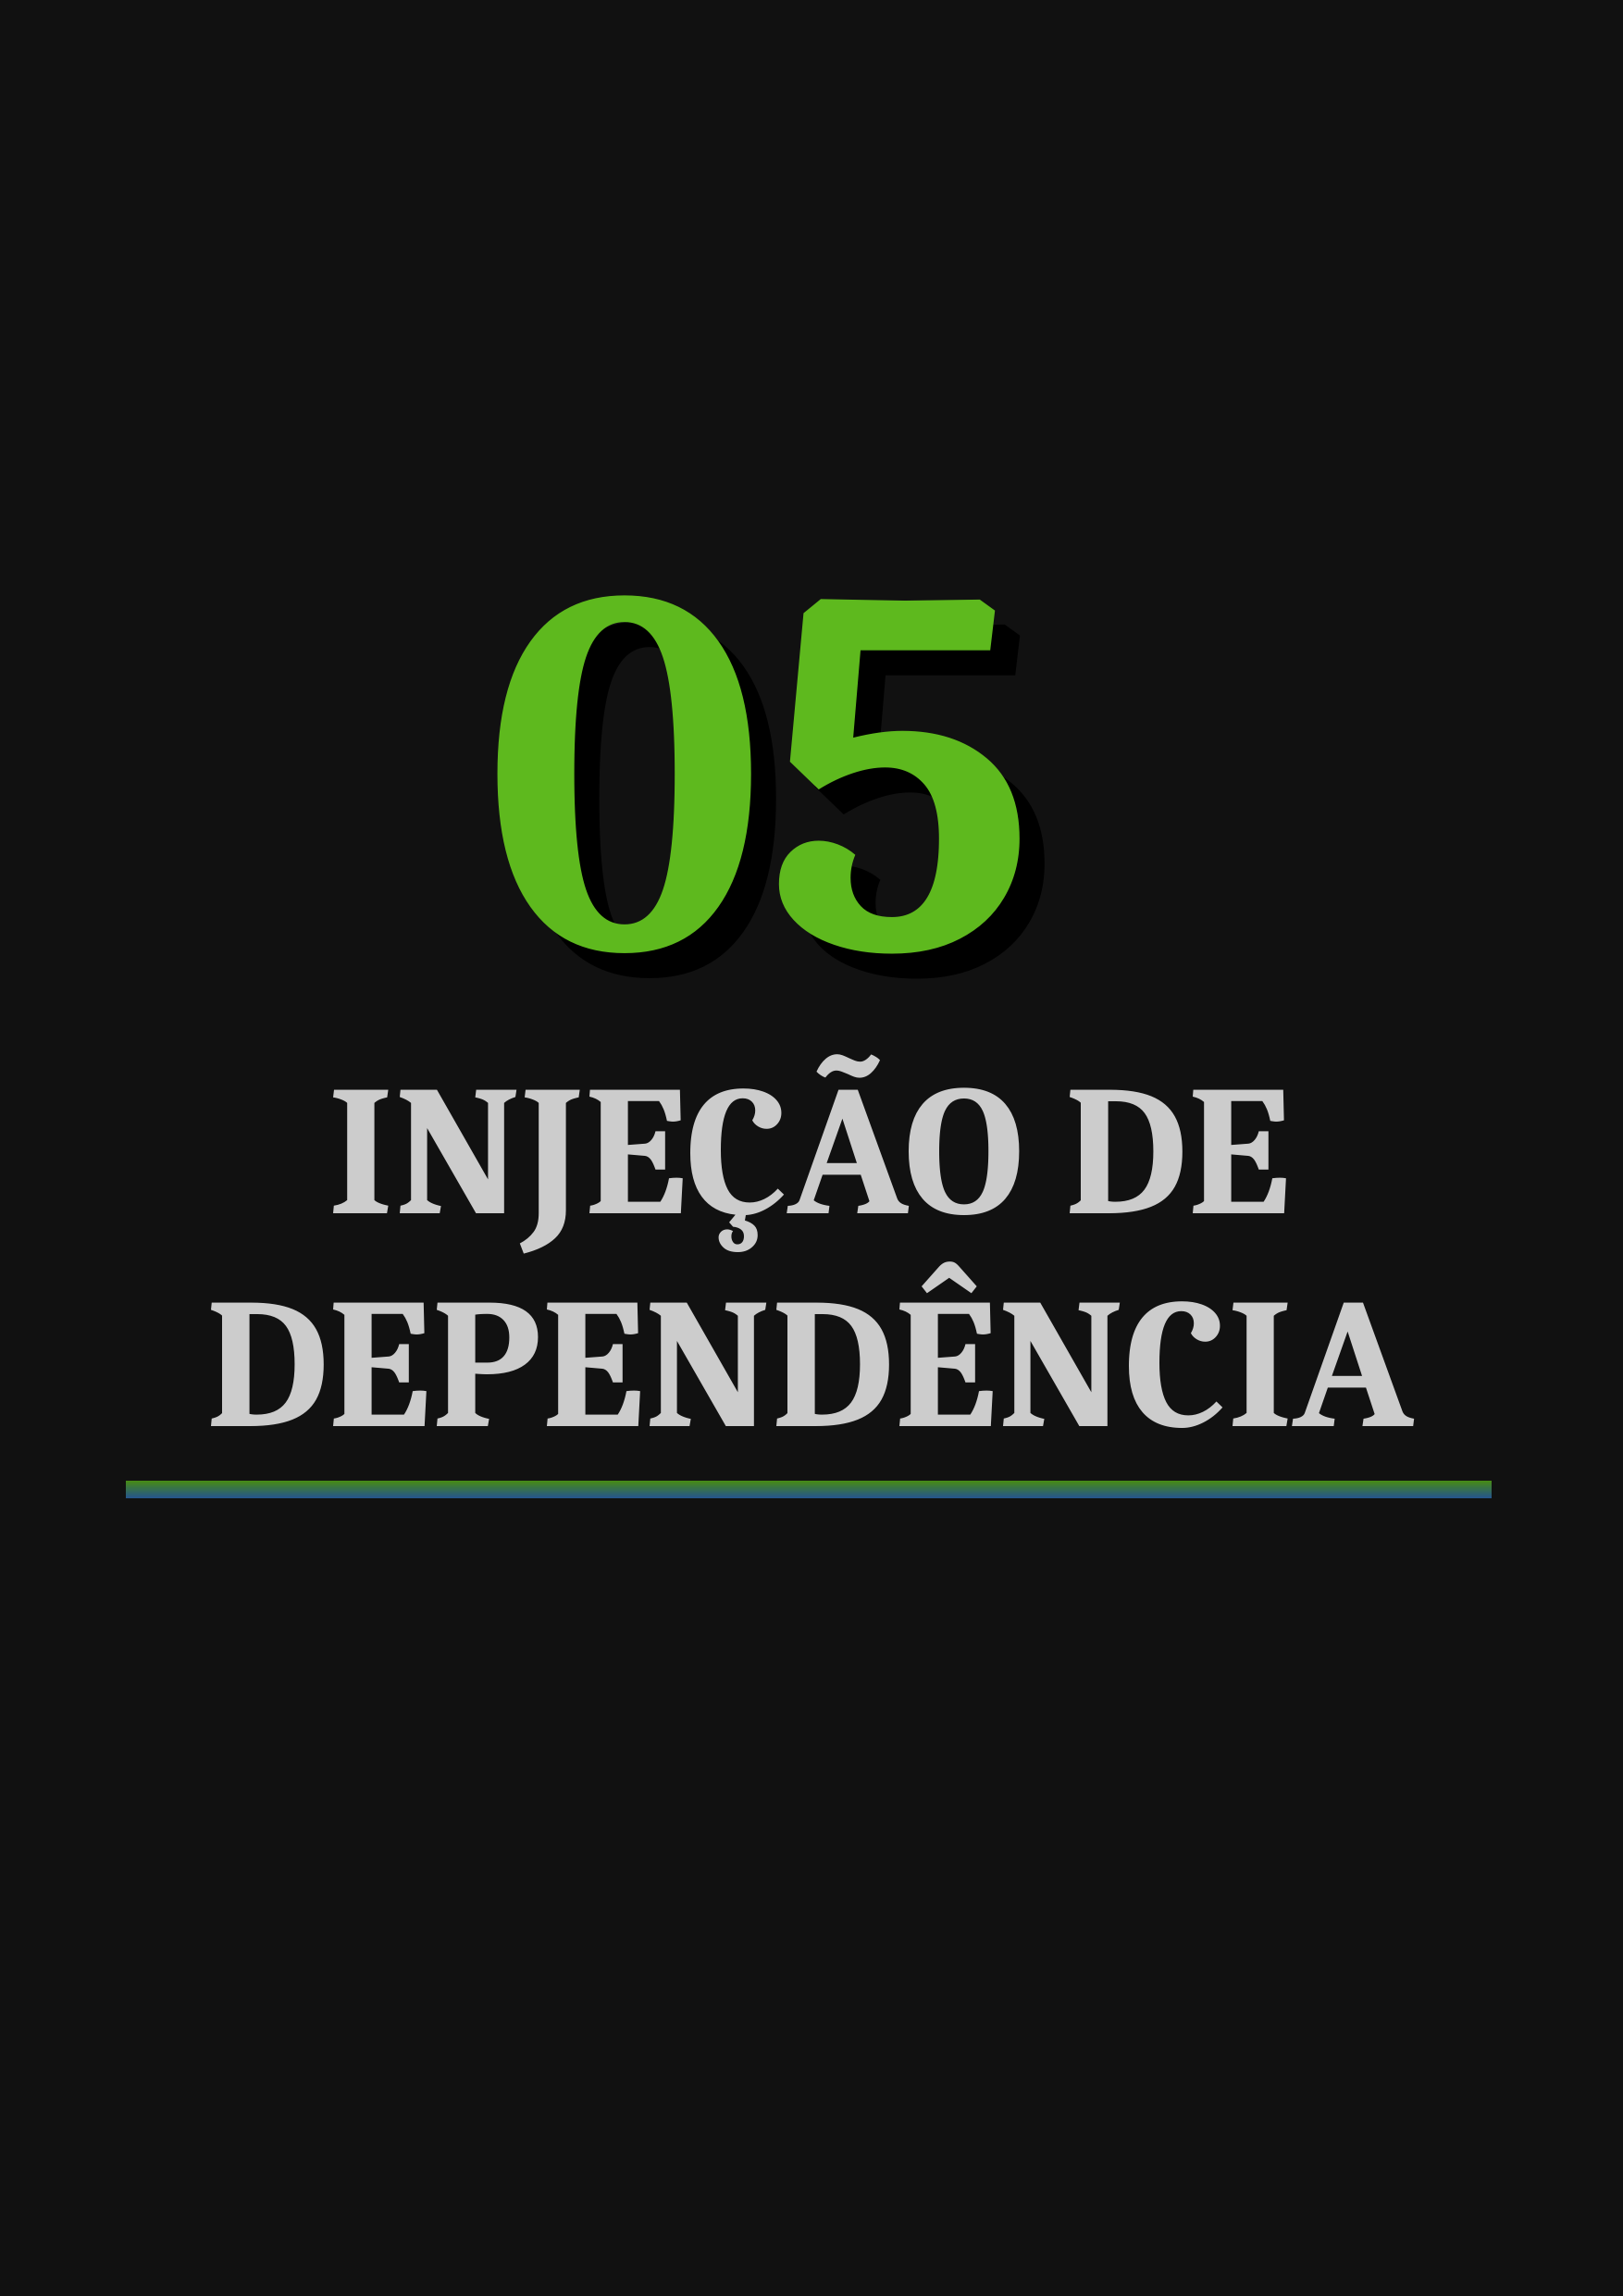

05
INJEÇÃO DE DEPENDÊNCIA
Spring Boot - Força heróica para Devs
11